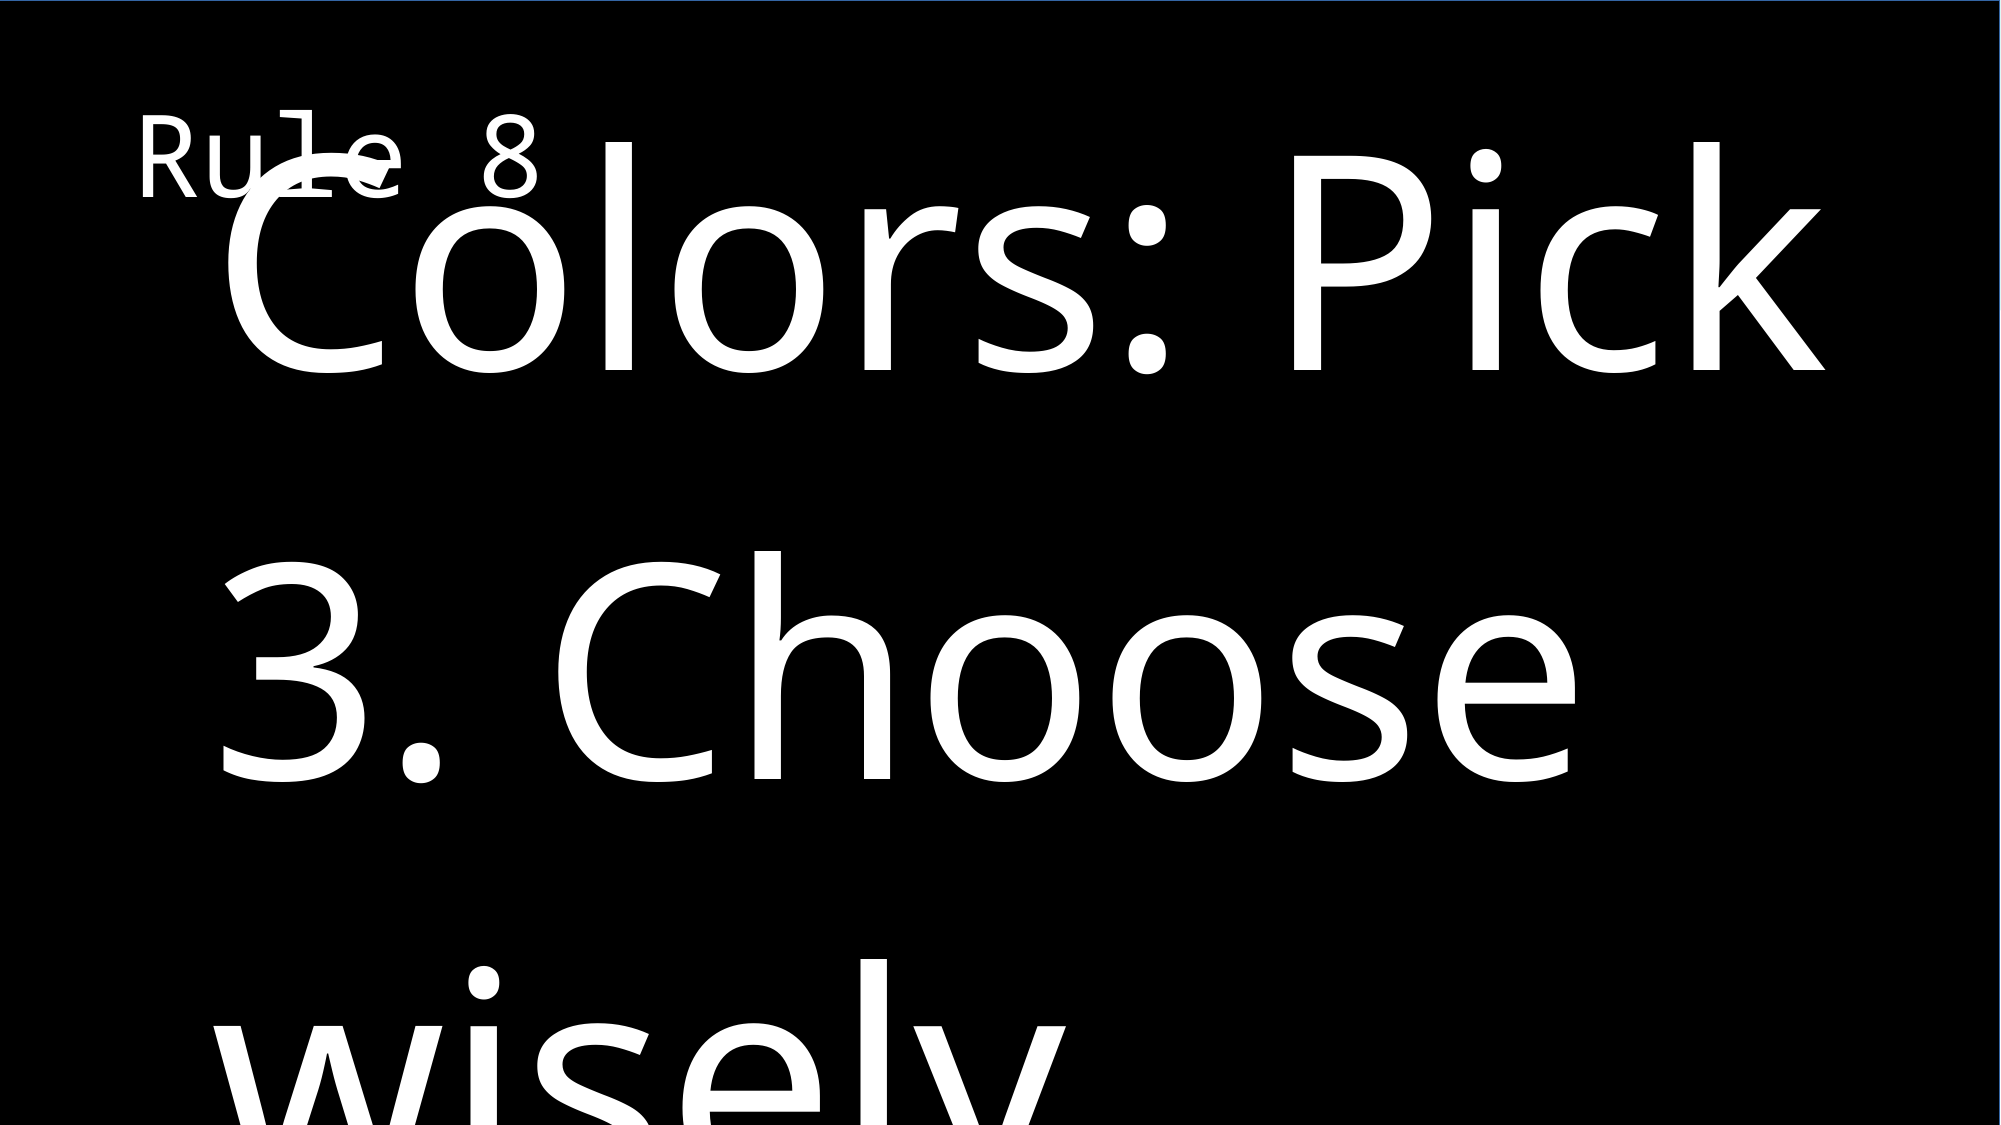

Colors: Pick 3. Choose wisely.
# Rule 8